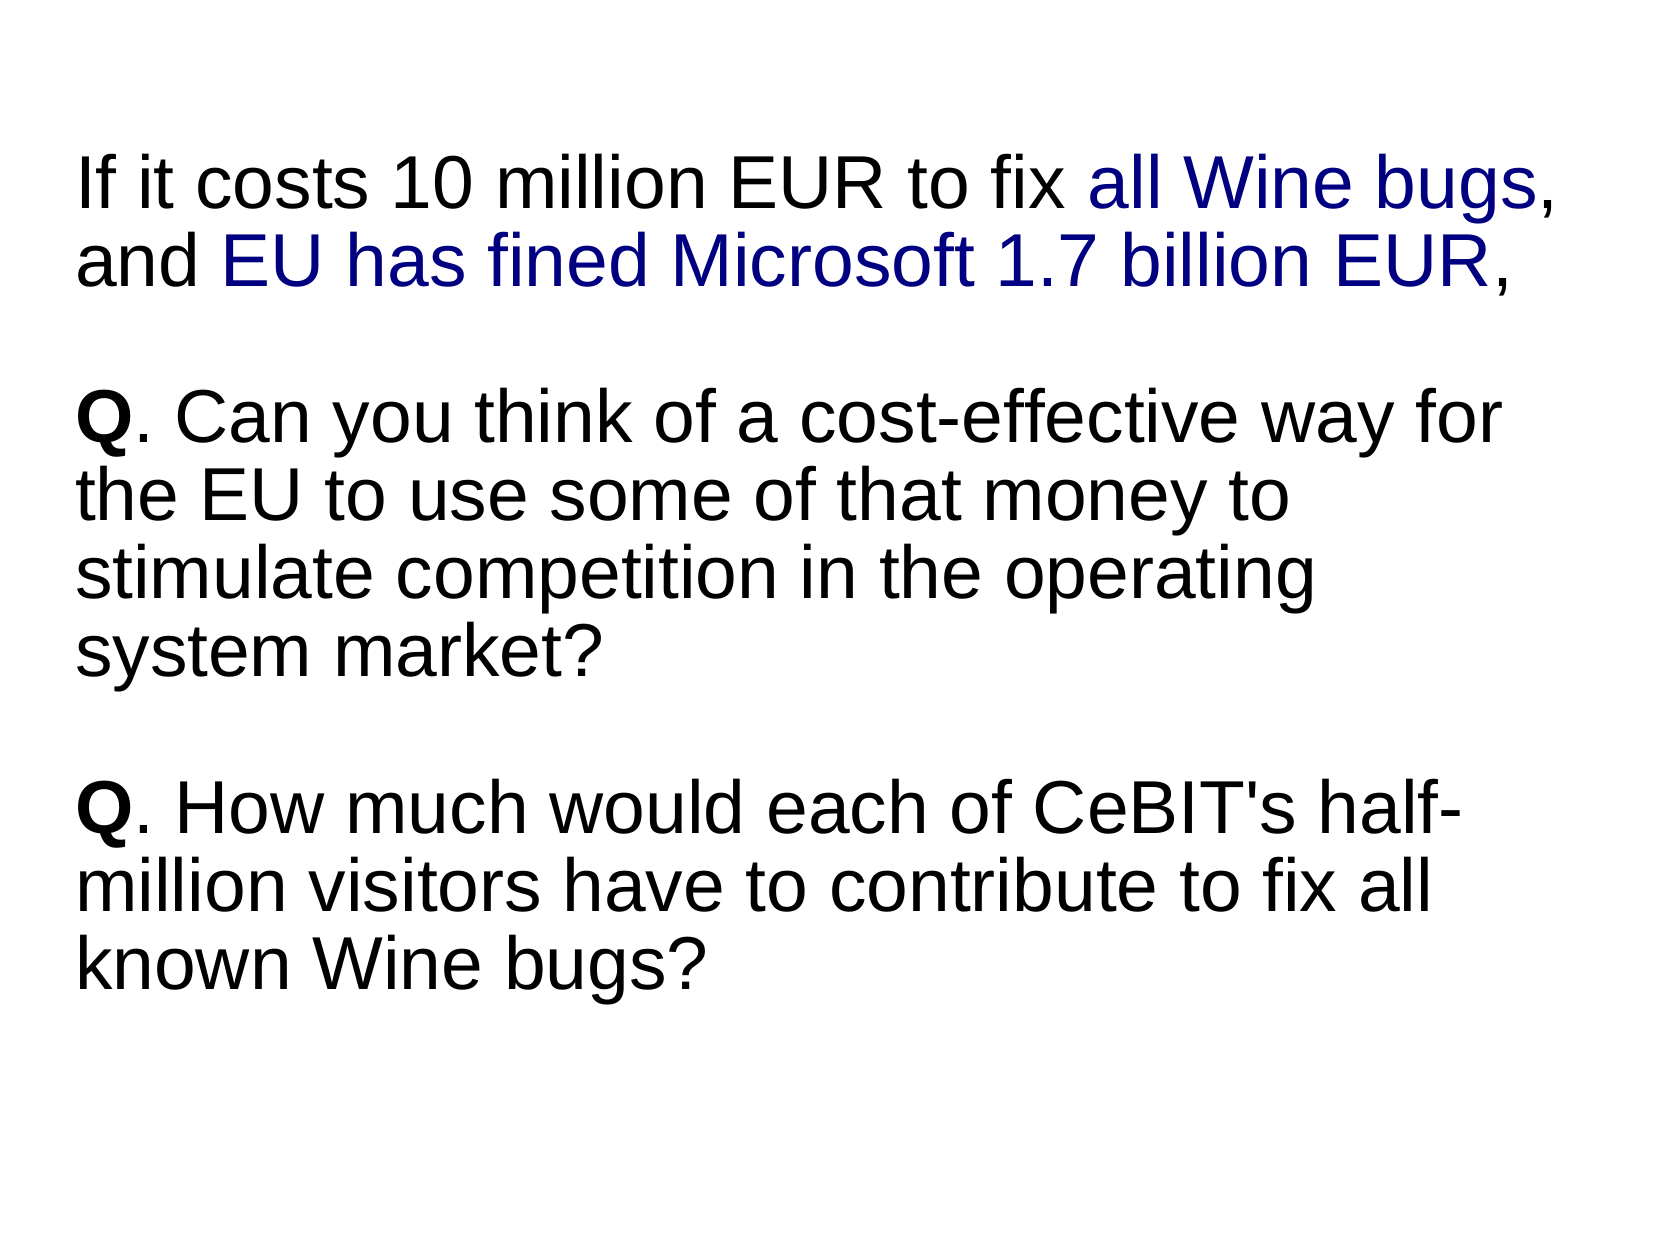

# If it costs 10 million EUR to fix all Wine bugs, and EU has fined Microsoft 1.7 billion EUR, Q. Can you think of a cost-effective way for the EU to use some of that money to stimulate competition in the operating system market? Q. How much would each of CeBIT's half-million visitors have to contribute to fix all known Wine bugs?